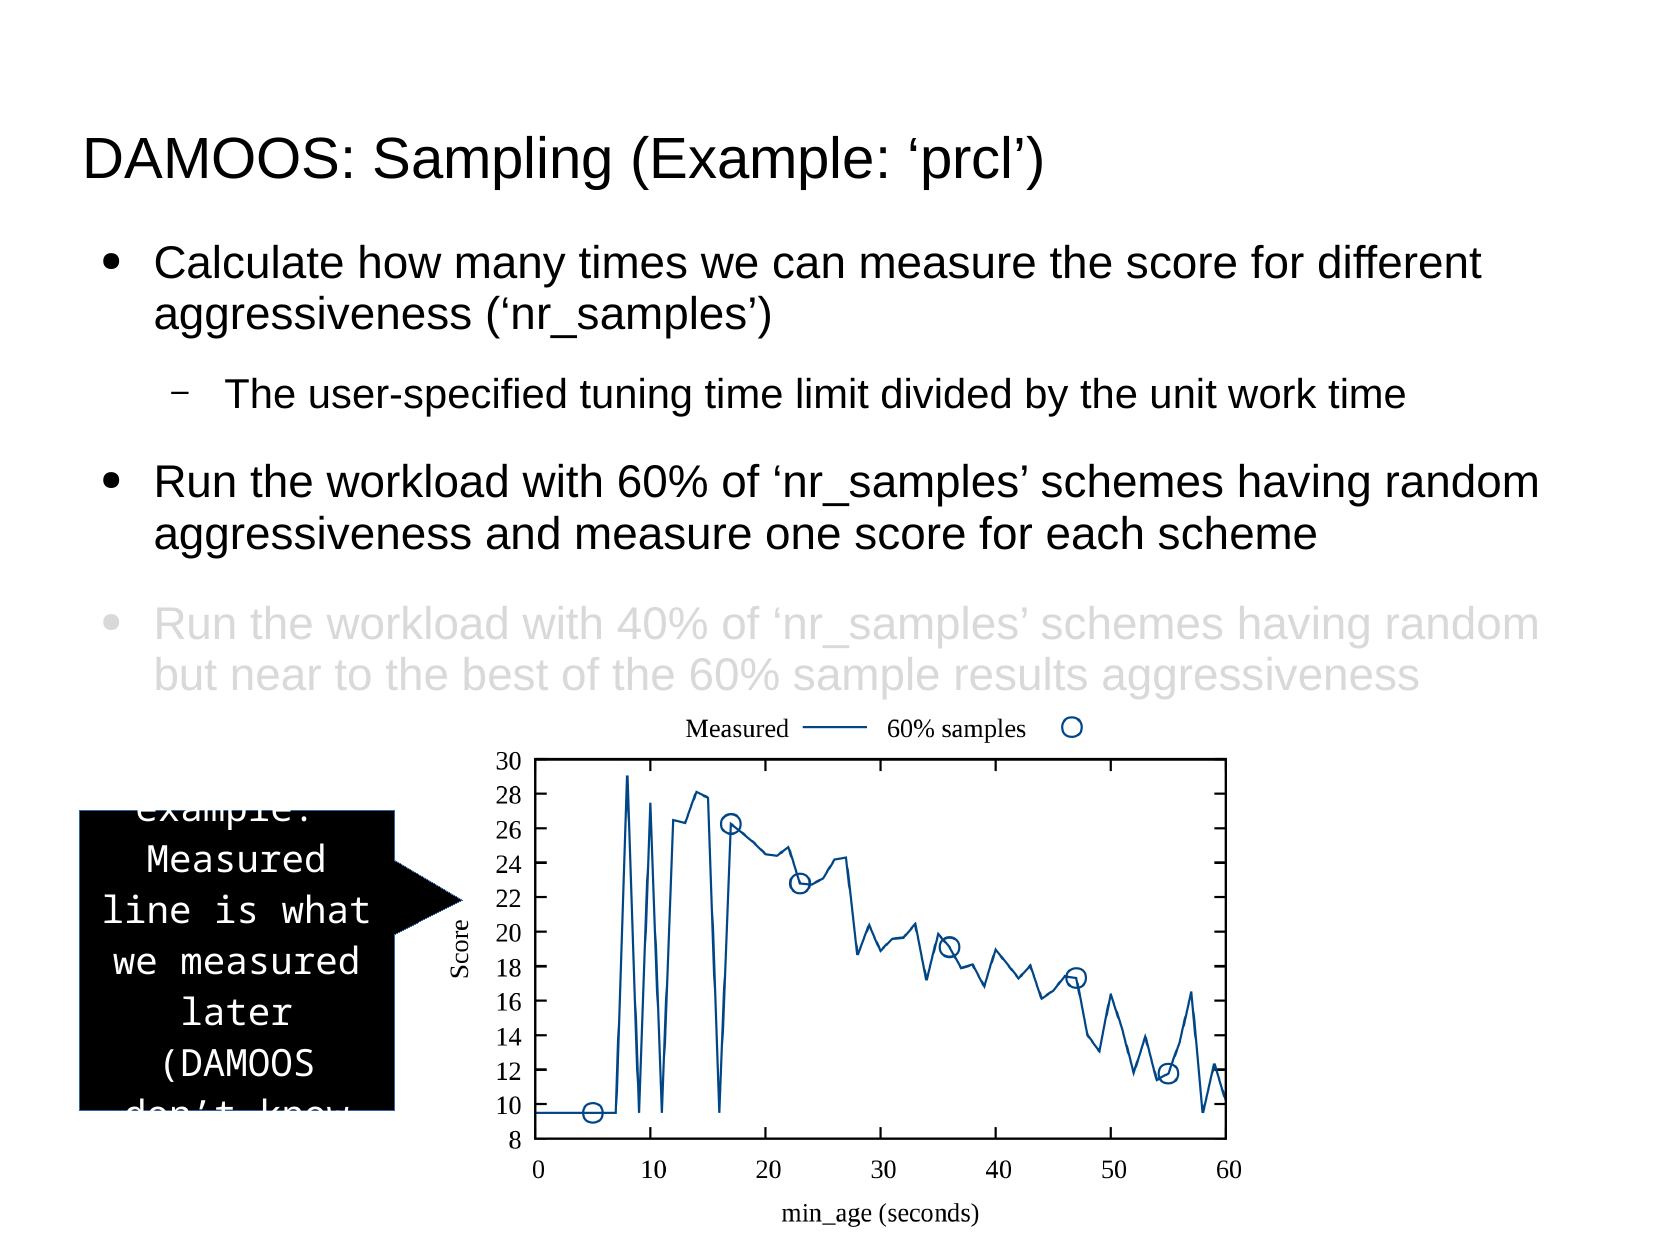

# DAMOOS: Sampling (Example: ‘prcl’)
Calculate how many times we can measure the score for different aggressiveness (‘nr_samples’)
The user-specified tuning time limit divided by the unit work time
Run the workload with 60% of ‘nr_samples’ schemes having random aggressiveness and measure one score for each scheme
Run the workload with 40% of ‘nr_samples’ schemes having random but near to the best of the 60% sample results aggressiveness
‘prcl’ example. Measured line is what we measured later (DAMOOS don’t know it)